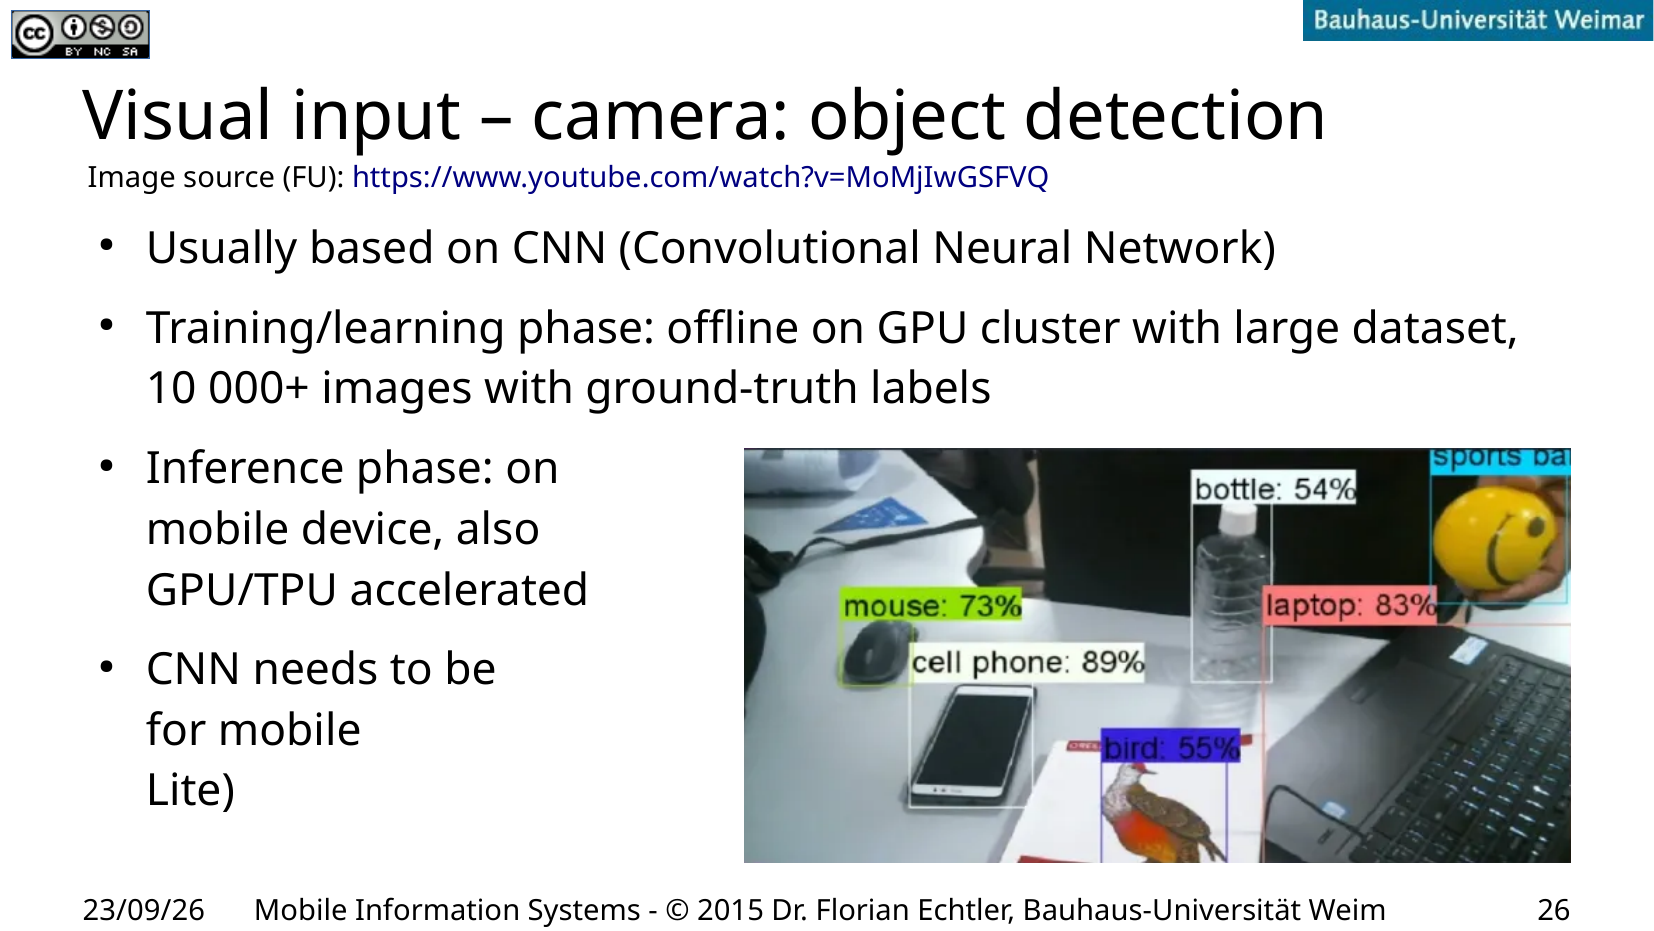

# Visual input – camera: object detection
Image source (FU): https://www.youtube.com/watch?v=MoMjIwGSFVQ
Usually based on CNN (Convolutional Neural Network)
Training/learning phase: offline on GPU cluster with large dataset, 10 000+ images with ground-truth labels
Inference phase: on mobile device, also GPU/TPU accelerated
CNN needs to be optimized for mobile (cf. Tensorflow Lite)
Mobile Information Systems - © 2015 Dr. Florian Echtler, Bauhaus-Universität Weimar
26